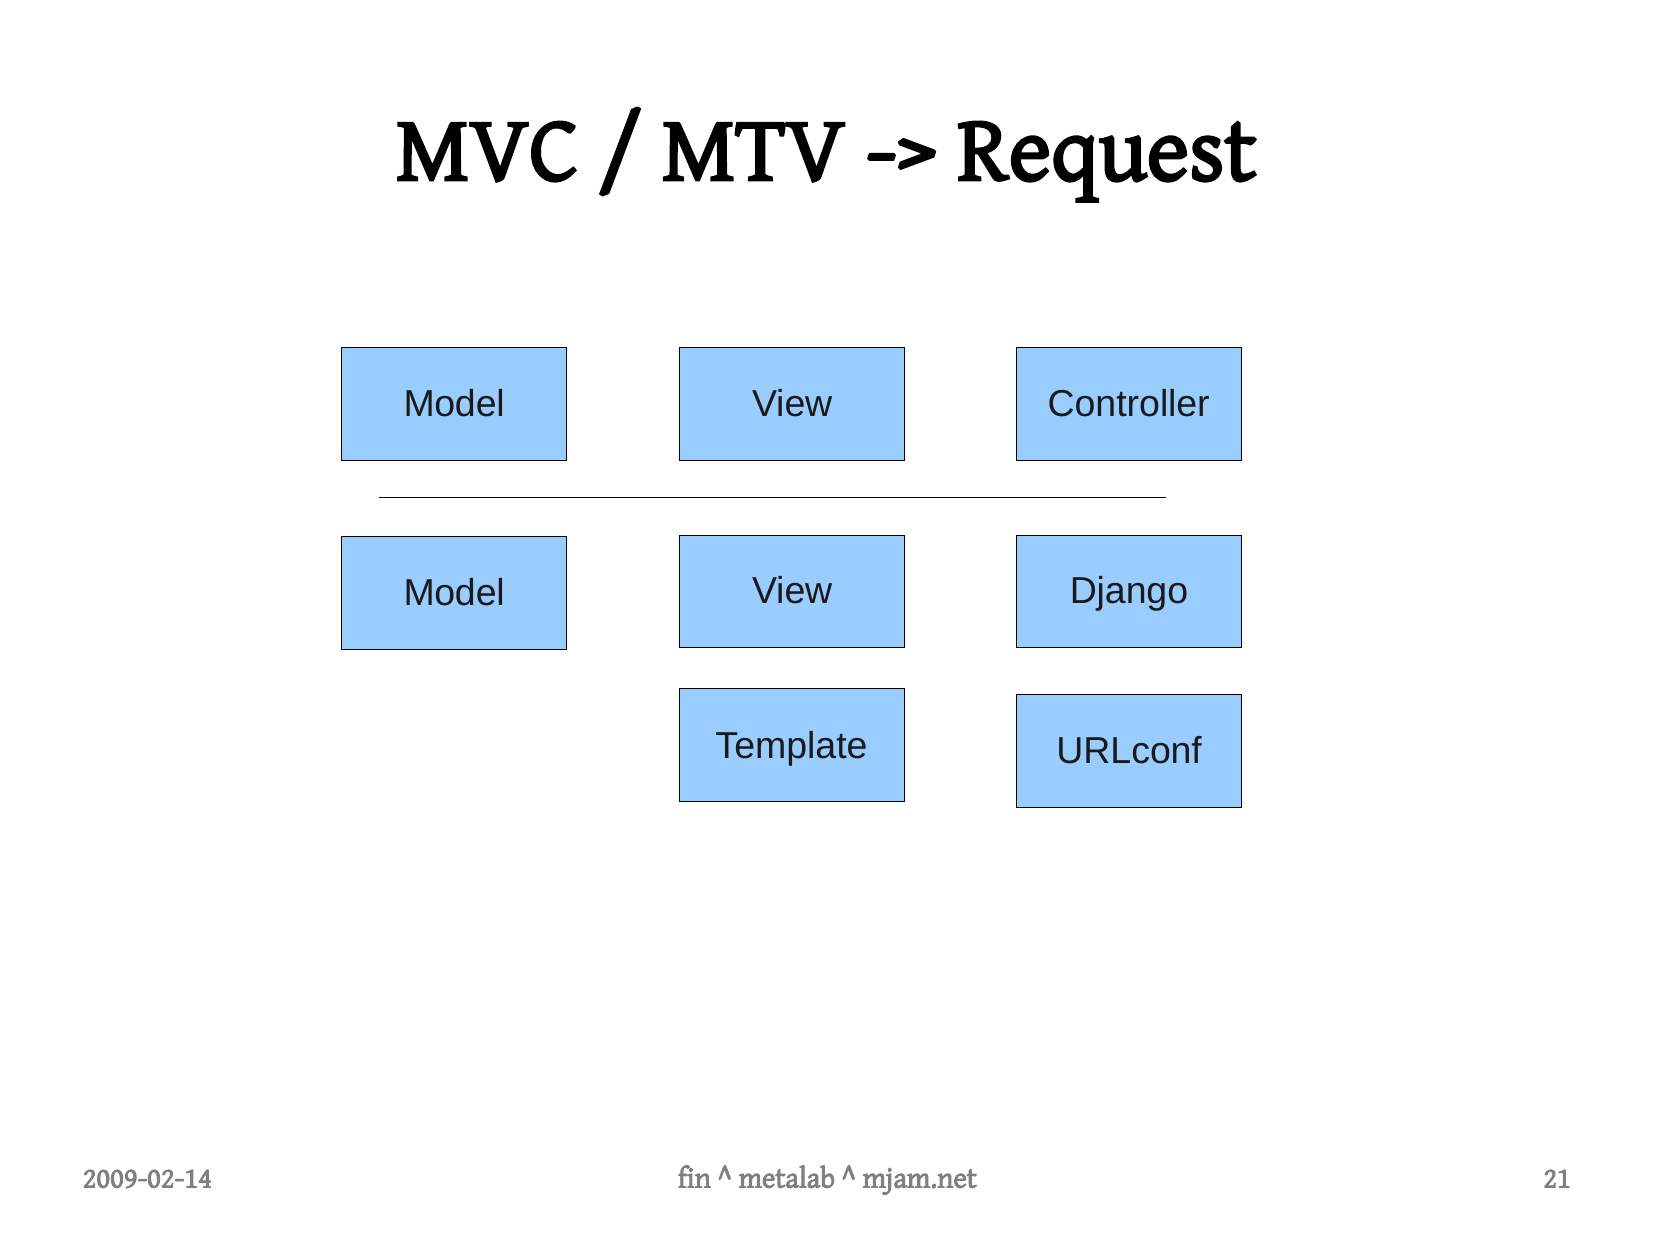

# MVC / MTV -> Request
2009-02-14
fin ^ metalab ^ mjam.net
21